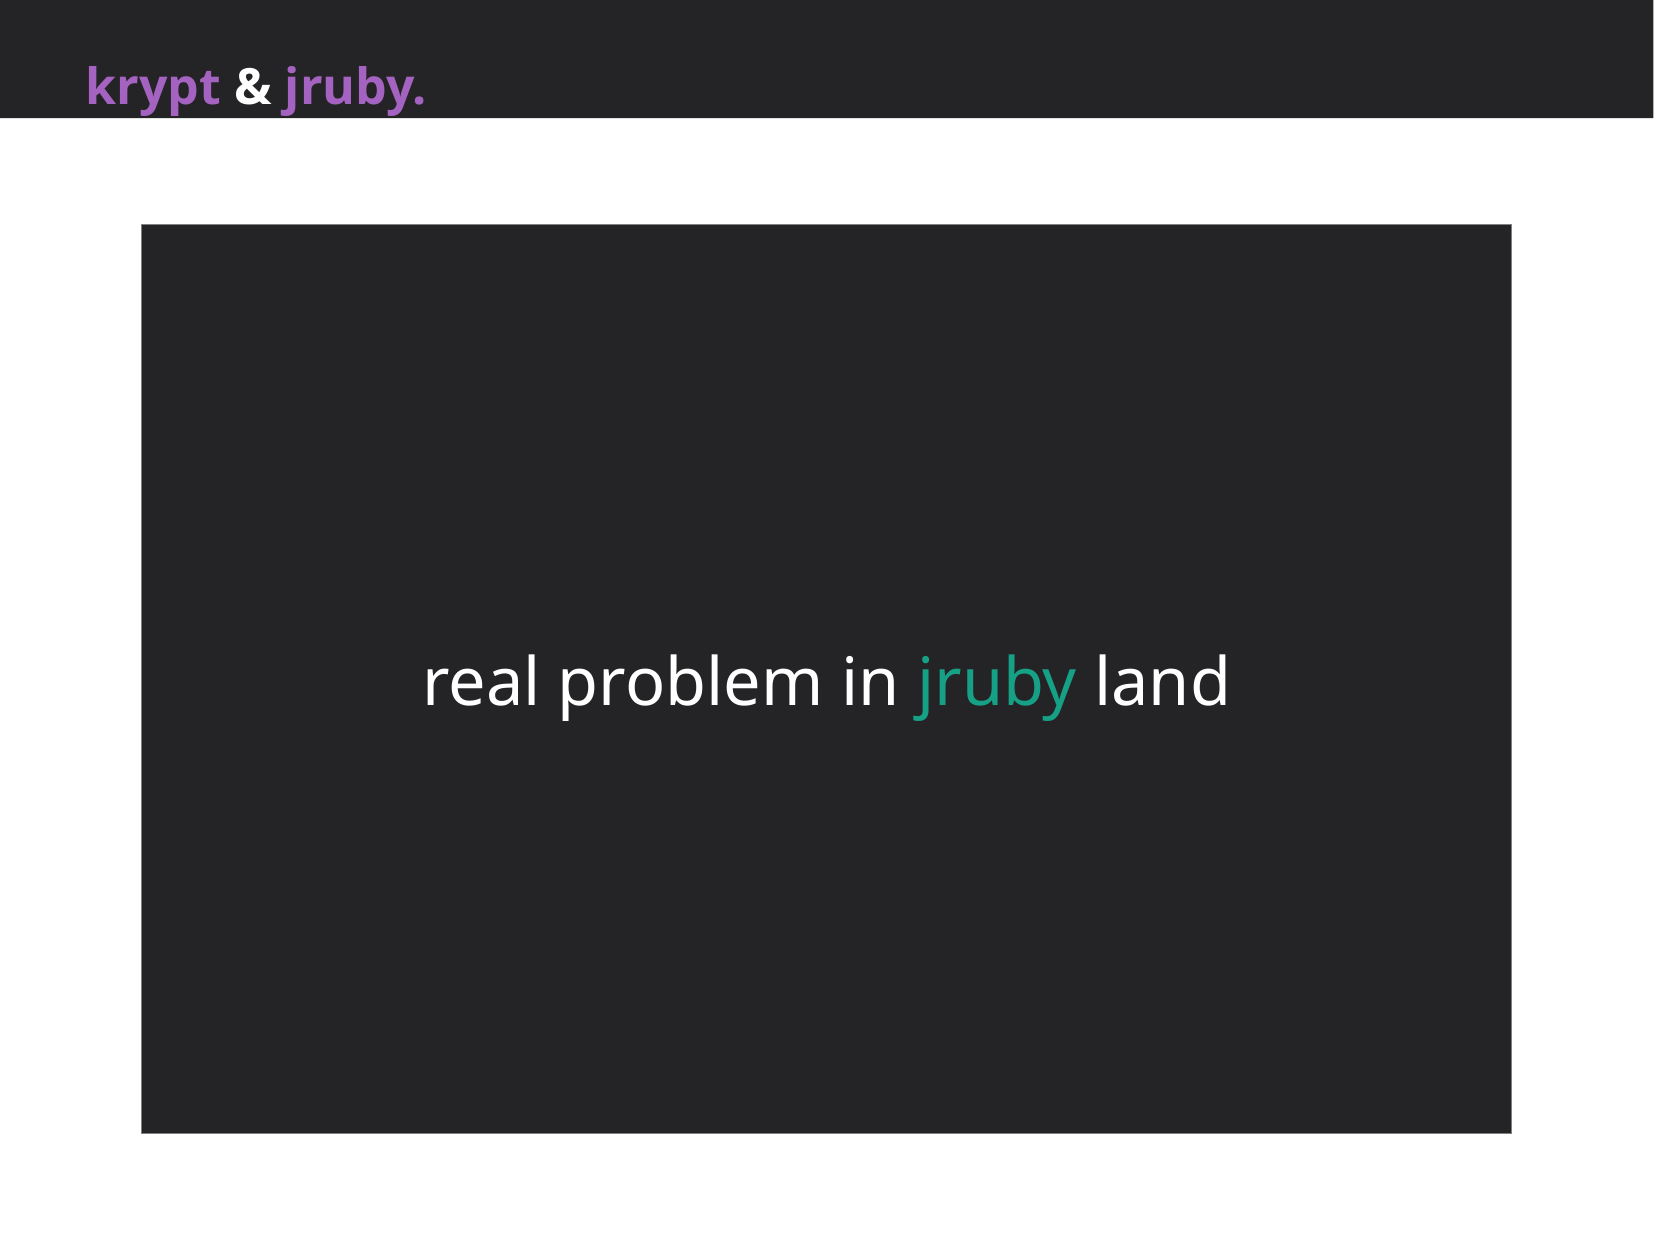

krypt & jruby.
real problem in jruby land